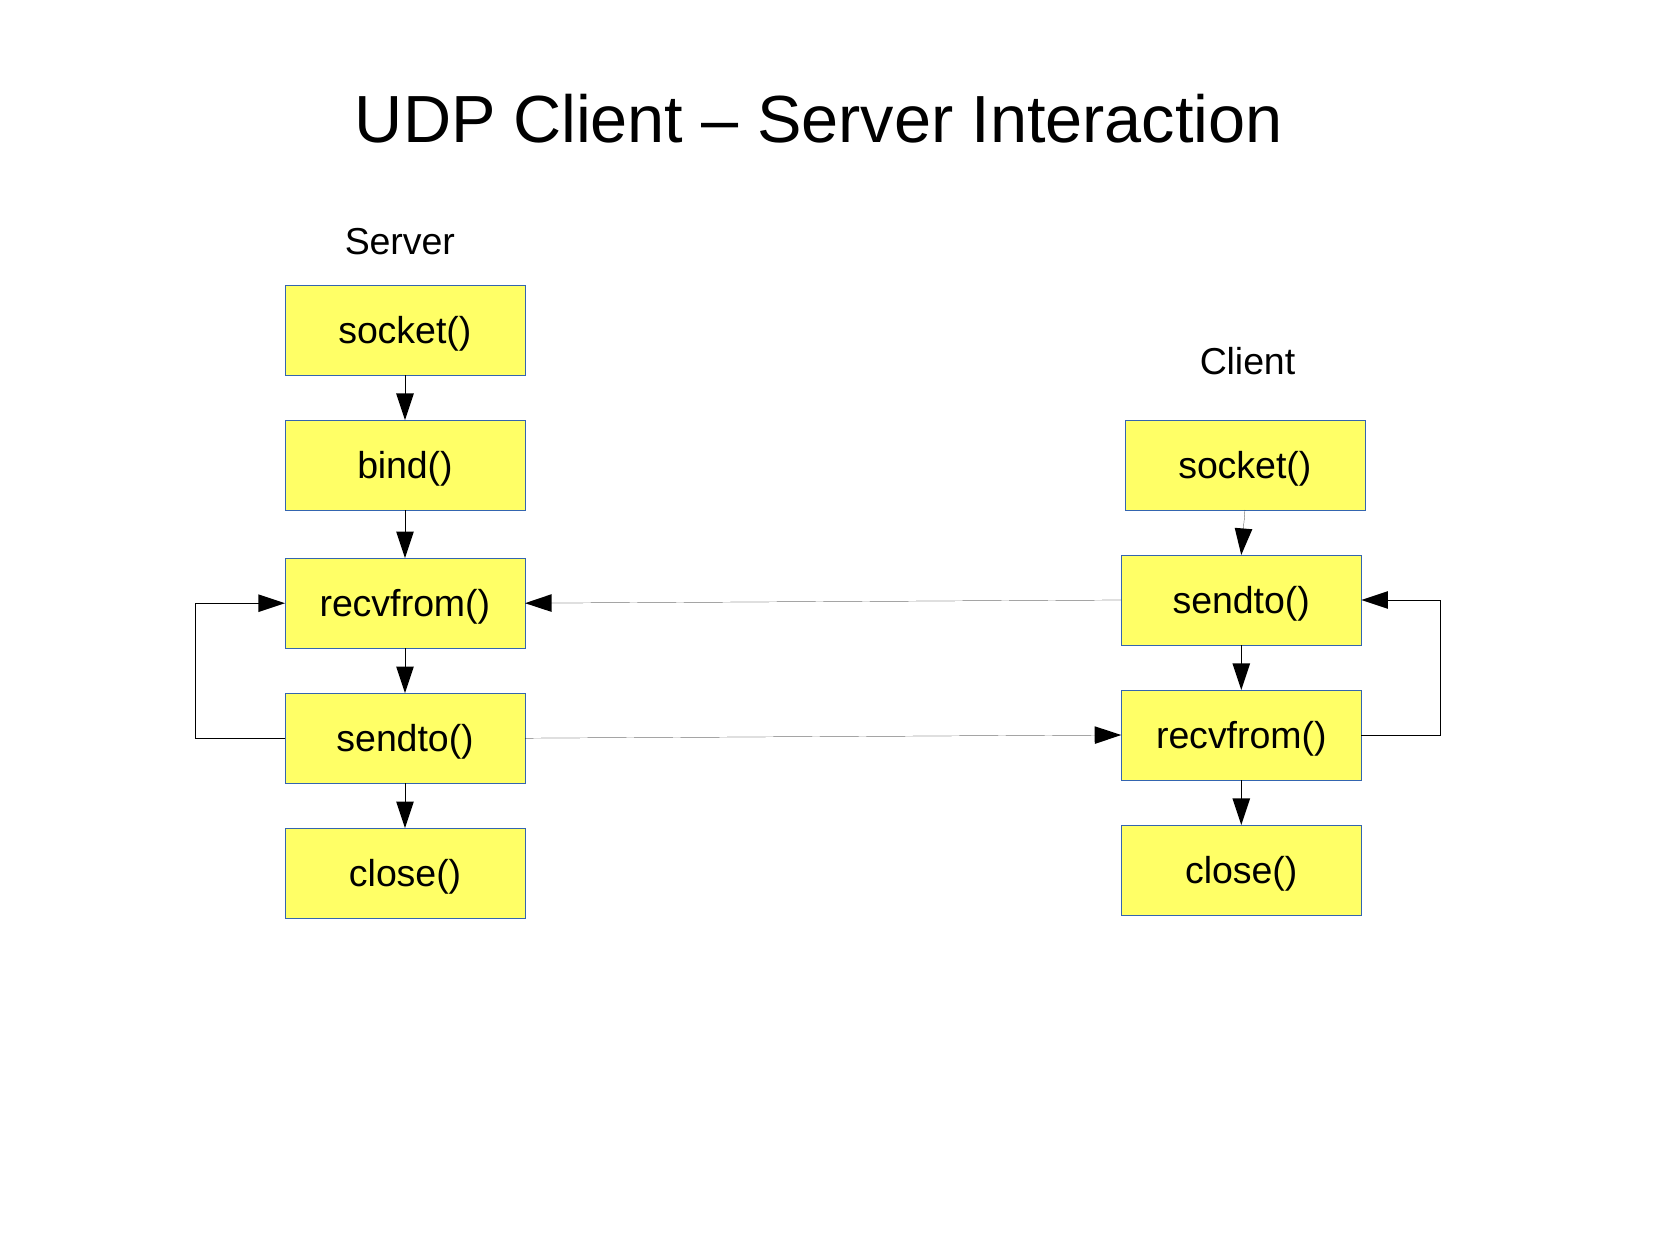

UDP Client – Server Interaction
Server
socket()
Client
bind()
socket()
sendto()
recvfrom()
recvfrom()
sendto()
close()
close()